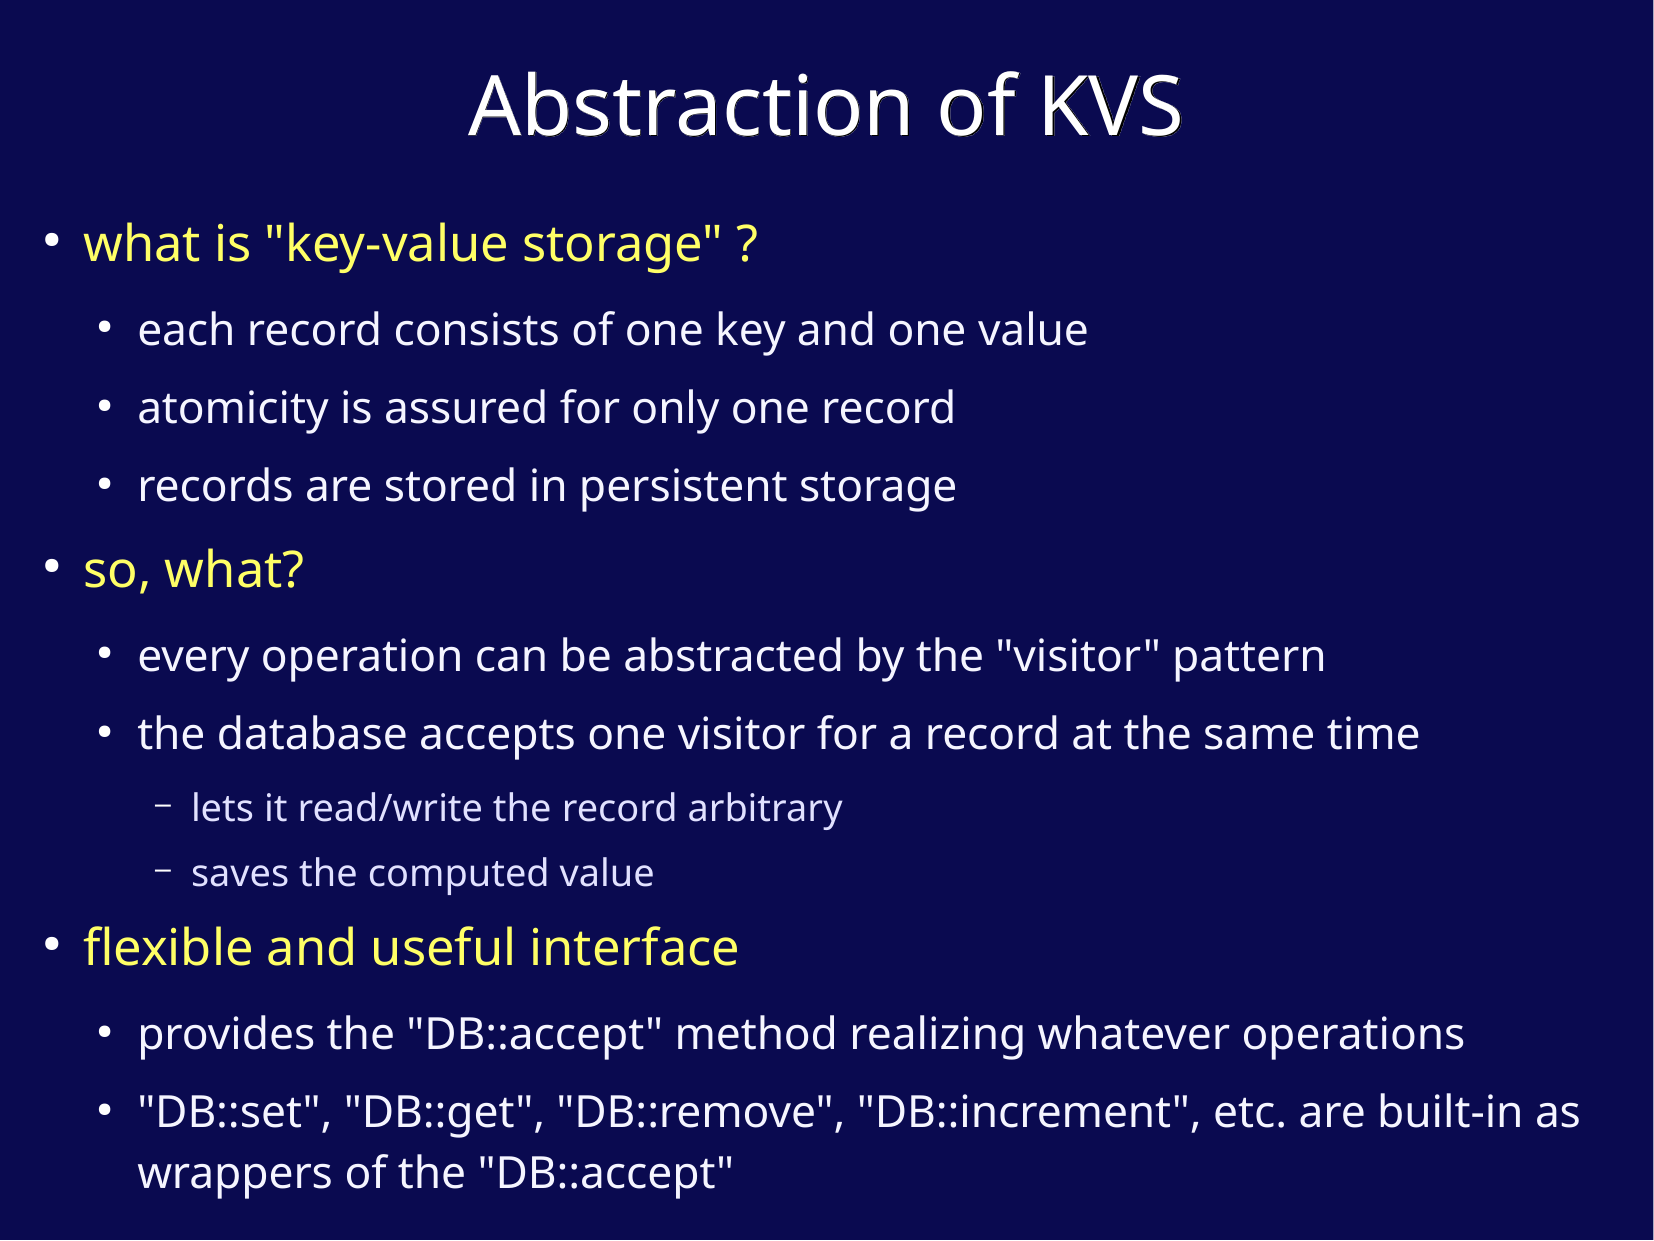

# Abstraction of KVS
what is "key-value storage" ?
each record consists of one key and one value
atomicity is assured for only one record
records are stored in persistent storage
so, what?
every operation can be abstracted by the "visitor" pattern
the database accepts one visitor for a record at the same time
lets it read/write the record arbitrary
saves the computed value
flexible and useful interface
provides the "DB::accept" method realizing whatever operations
"DB::set", "DB::get", "DB::remove", "DB::increment", etc. are built-in as wrappers of the "DB::accept"